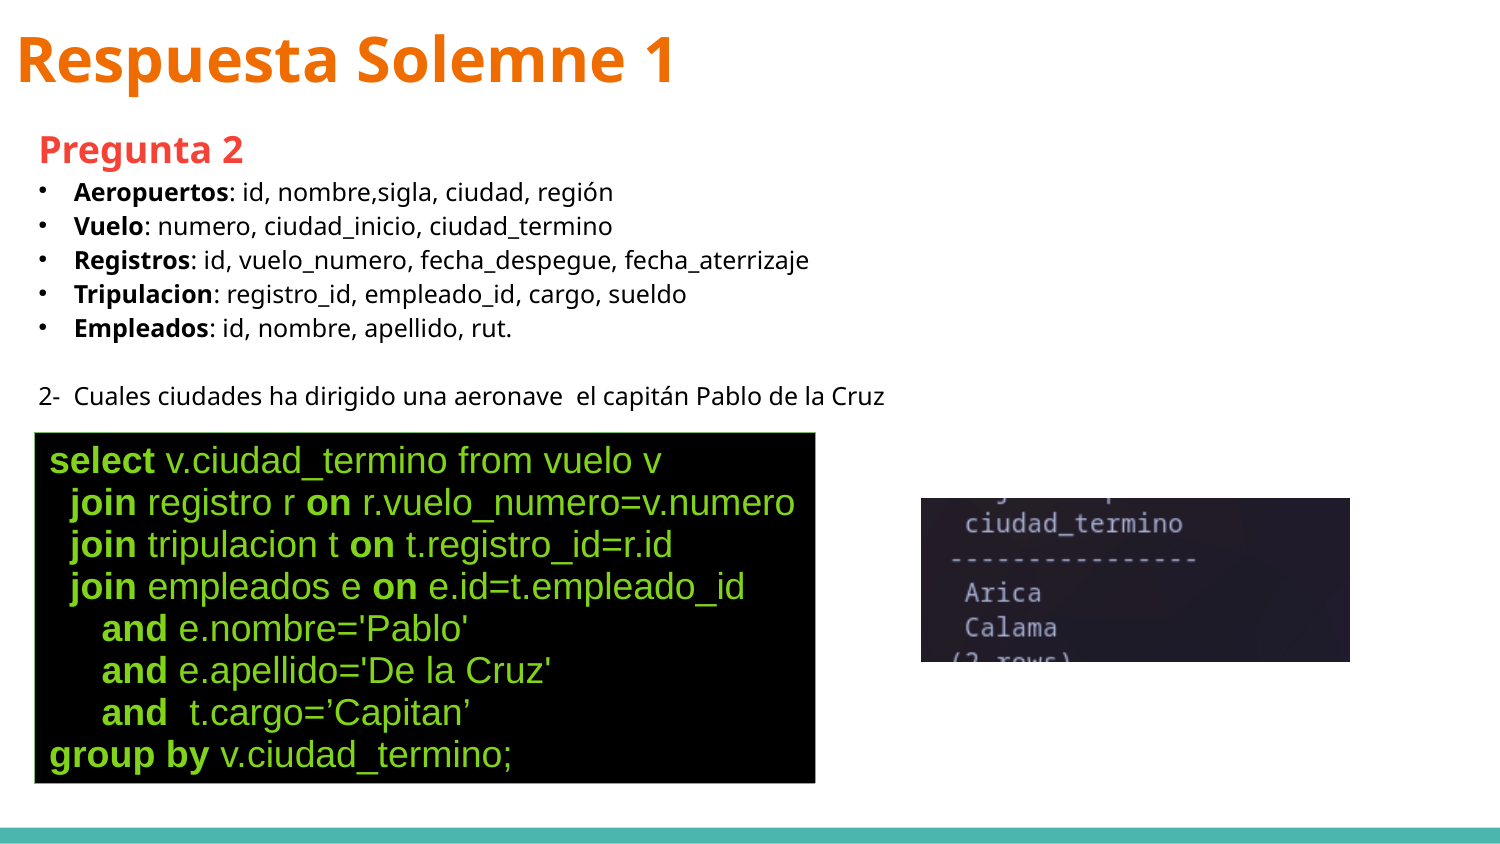

# Respuesta Solemne 1
Pregunta 2
Aeropuertos: id, nombre,sigla, ciudad, región
Vuelo: numero, ciudad_inicio, ciudad_termino
Registros: id, vuelo_numero, fecha_despegue, fecha_aterrizaje
Tripulacion: registro_id, empleado_id, cargo, sueldo
Empleados: id, nombre, apellido, rut.
2- Cuales ciudades ha dirigido una aeronave el capitán Pablo de la Cruz
| select v.ciudad\_termino from vuelo v join registro r on r.vuelo\_numero=v.numero join tripulacion t on t.registro\_id=r.id join empleados e on e.id=t.empleado\_id and e.nombre='Pablo' and e.apellido='De la Cruz' and t.cargo=’Capitan’ group by v.ciudad\_termino; |
| --- |